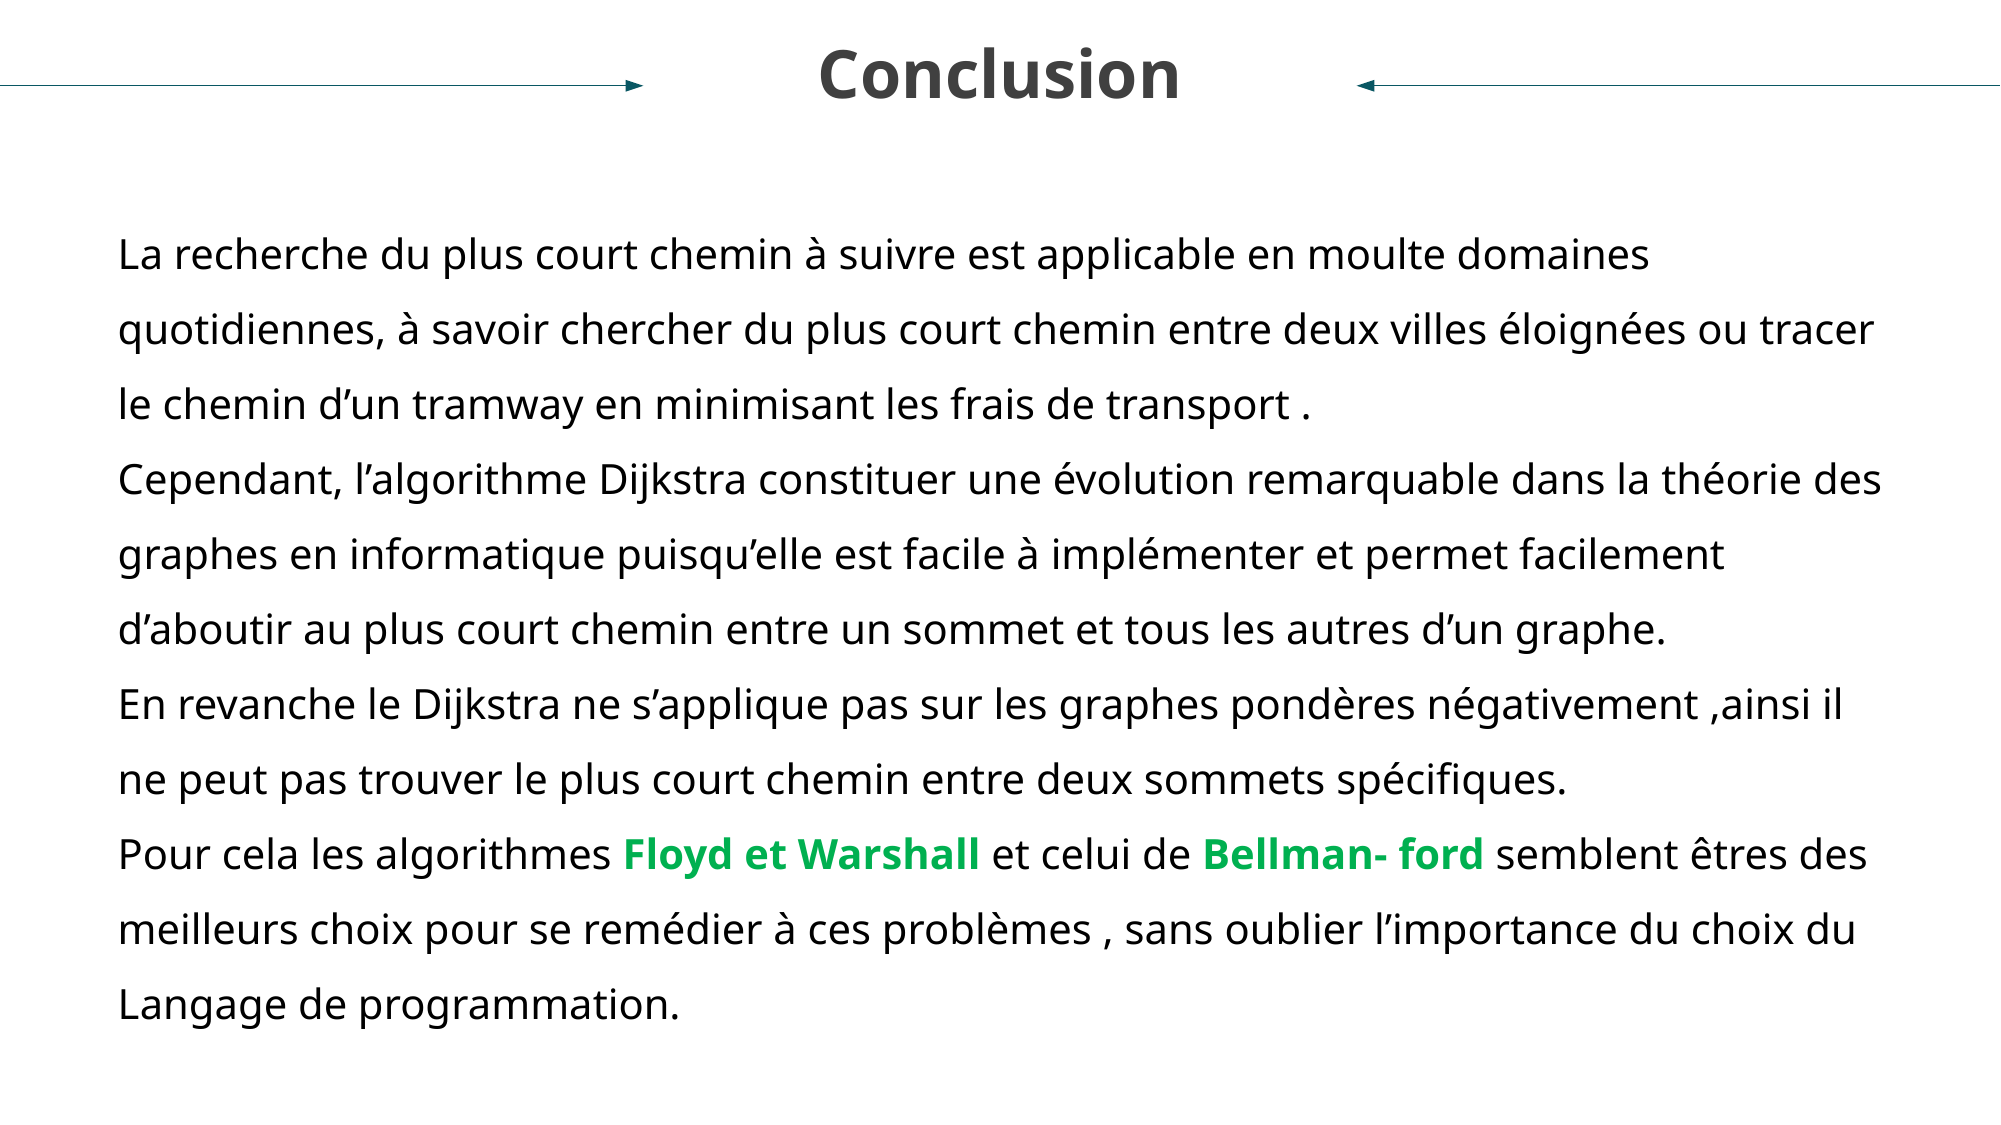

Conclusion
# Analyse du projet : diapositive 3
La recherche du plus court chemin à suivre est applicable en moulte domaines quotidiennes, à savoir chercher du plus court chemin entre deux villes éloignées ou tracer le chemin d’un tramway en minimisant les frais de transport .
Cependant, l’algorithme Dijkstra constituer une évolution remarquable dans la théorie des graphes en informatique puisqu’elle est facile à implémenter et permet facilement d’aboutir au plus court chemin entre un sommet et tous les autres d’un graphe.
En revanche le Dijkstra ne s’applique pas sur les graphes pondères négativement ,ainsi il ne peut pas trouver le plus court chemin entre deux sommets spécifiques.
Pour cela les algorithmes Floyd et Warshall et celui de Bellman- ford semblent êtres des meilleurs choix pour se remédier à ces problèmes , sans oublier l’importance du choix du Langage de programmation.